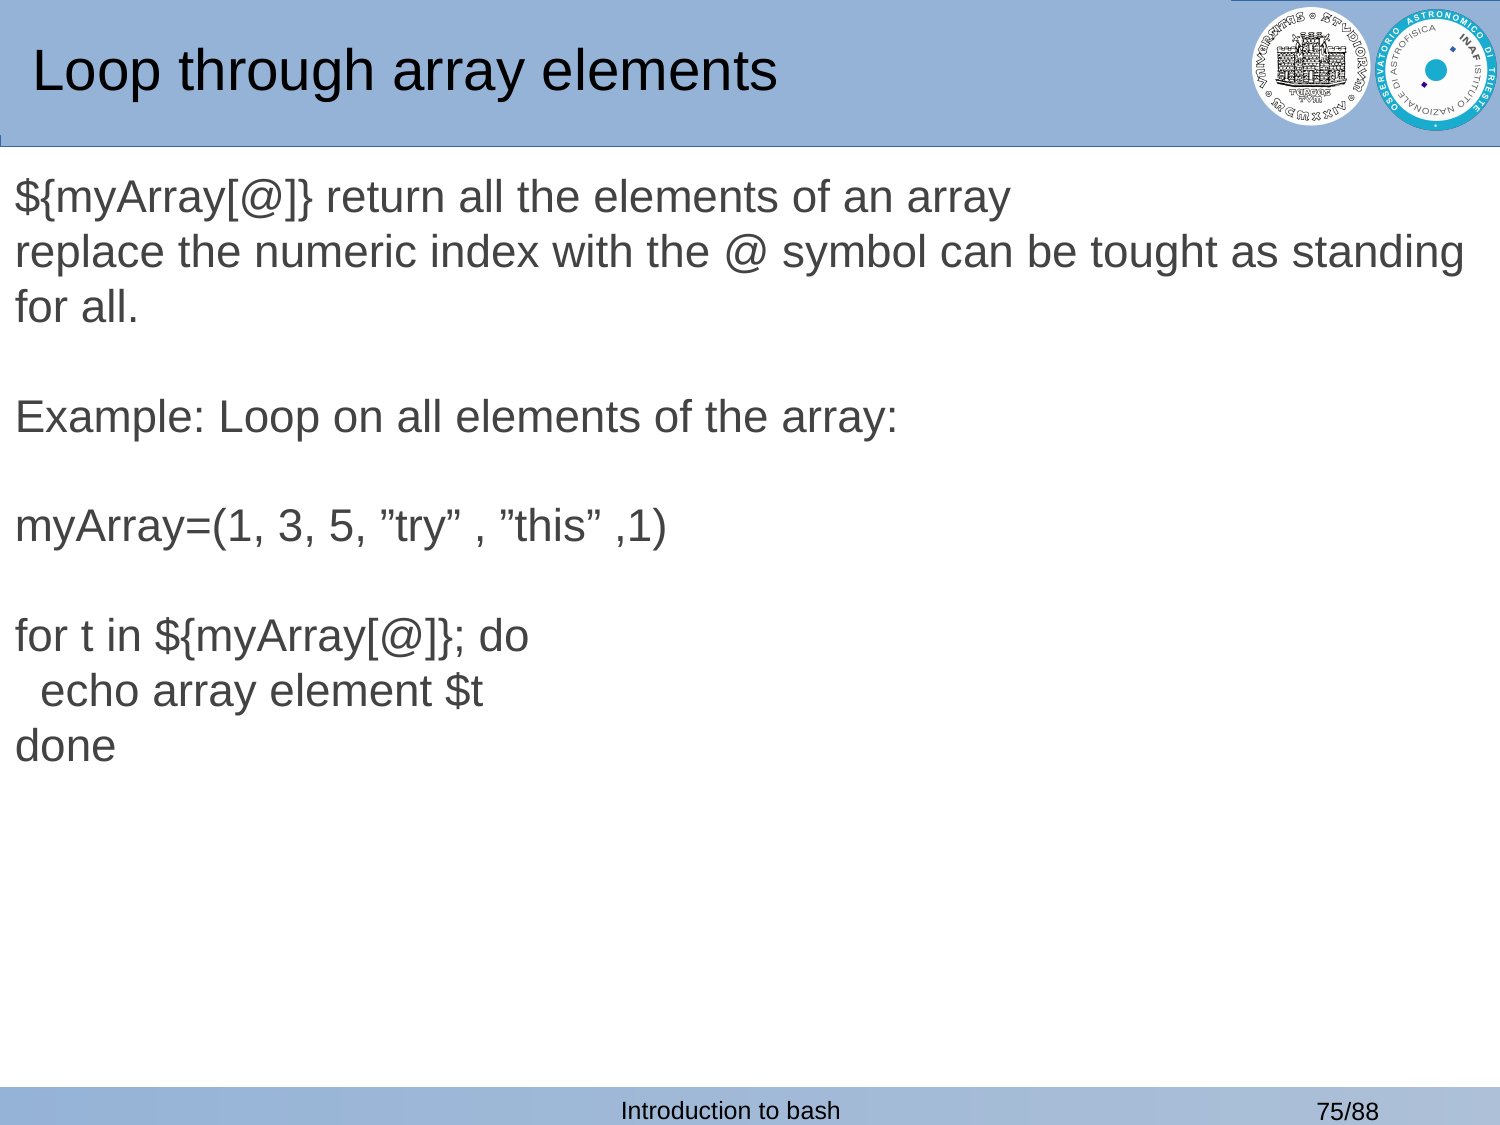

Loop through array elements
# ${myArray[@]} return all the elements of an array
replace the numeric index with the @ symbol can be tought as standing for all.
Example: Loop on all elements of the array:
myArray=(1, 3, 5, ”try” , ”this” ,1)
for t in ${myArray[@]}; do
 echo array element $t
done